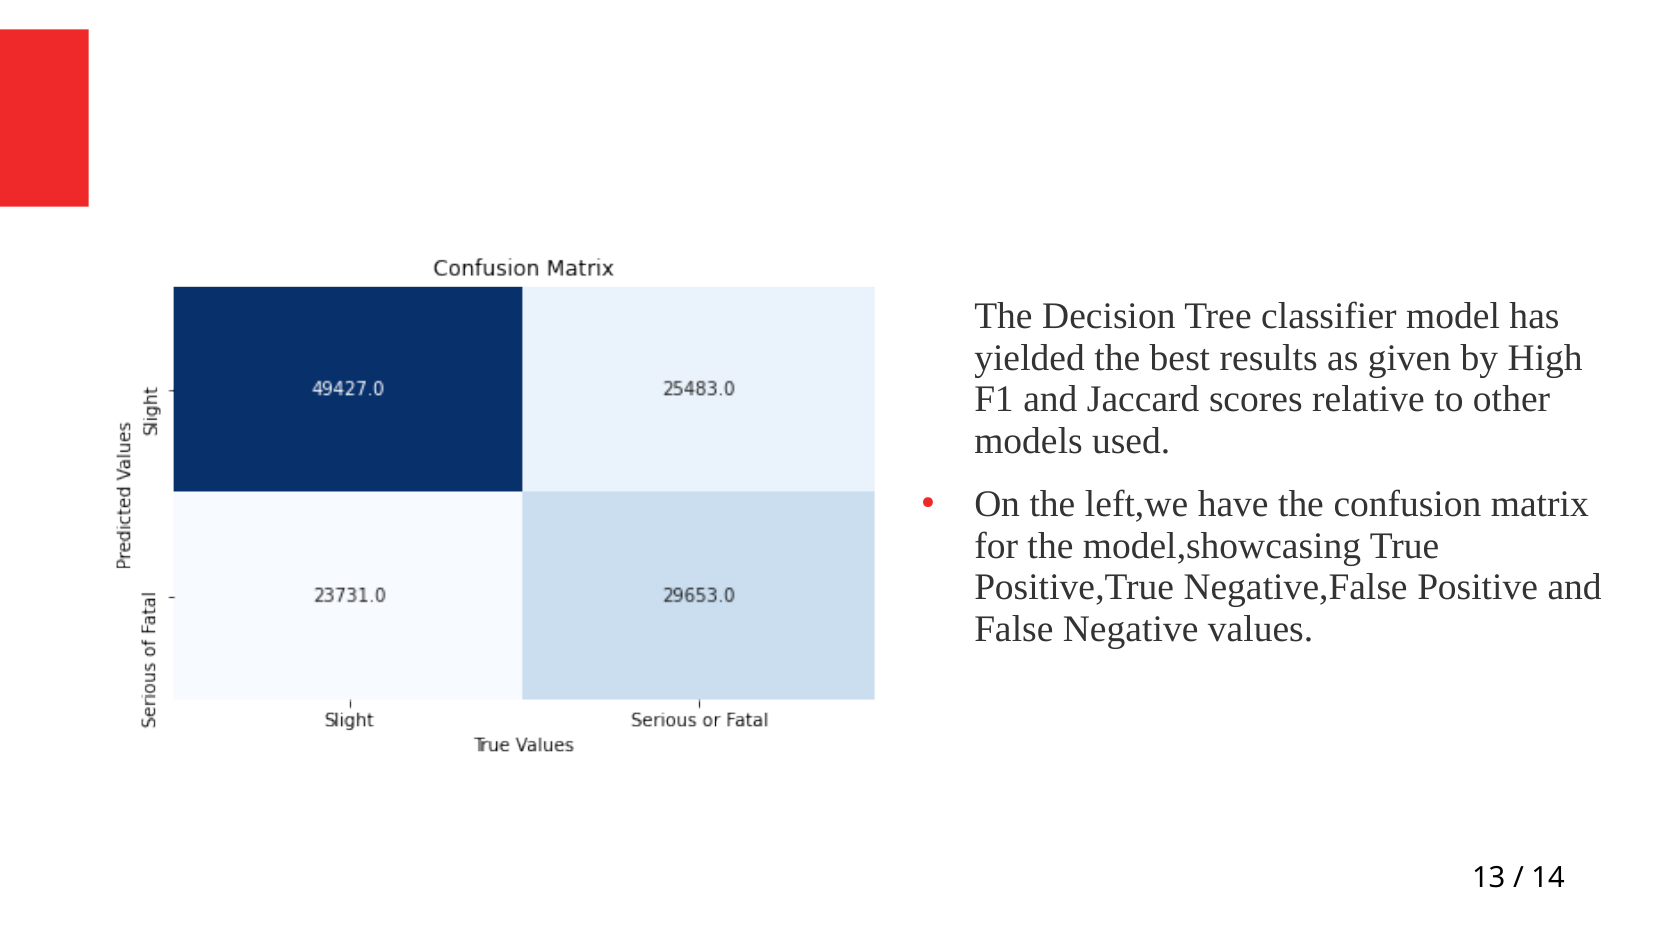

# The Decision Tree classifier model has yielded the best results as given by High F1 and Jaccard scores relative to other models used.
On the left,we have the confusion matrix for the model,showcasing True Positive,True Negative,False Positive and False Negative values.
13